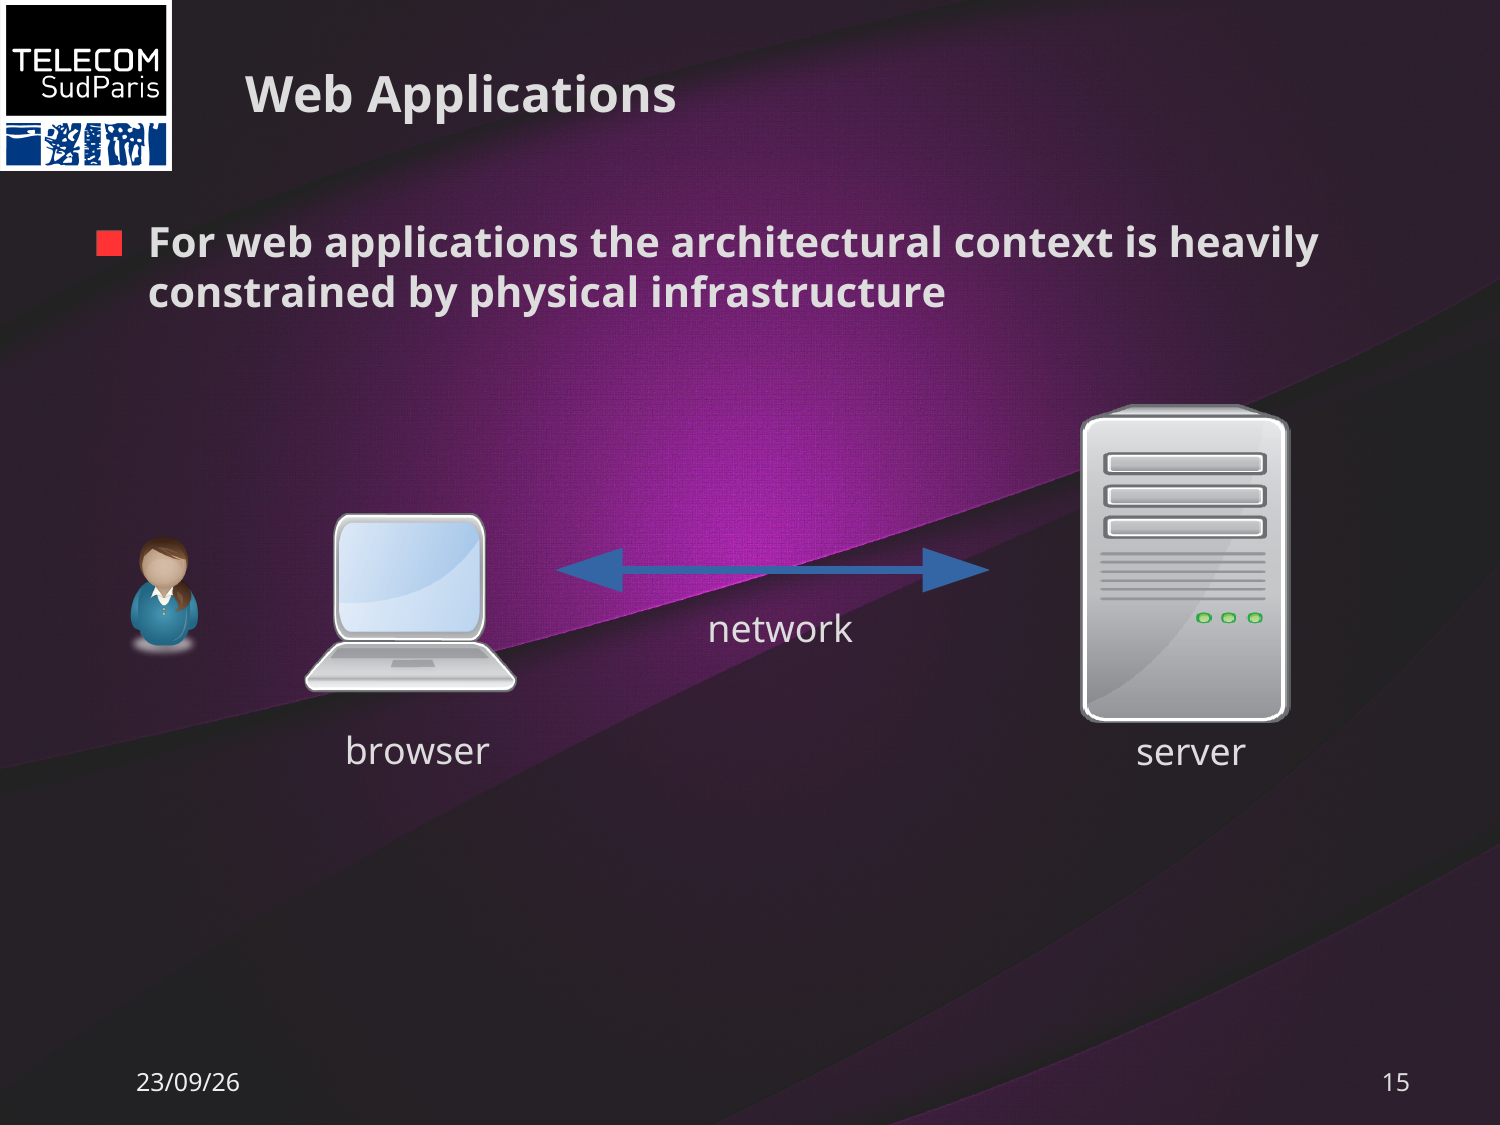

# Web Applications
For web applications the architectural context is heavily constrained by physical infrastructure
network
browser
server
15